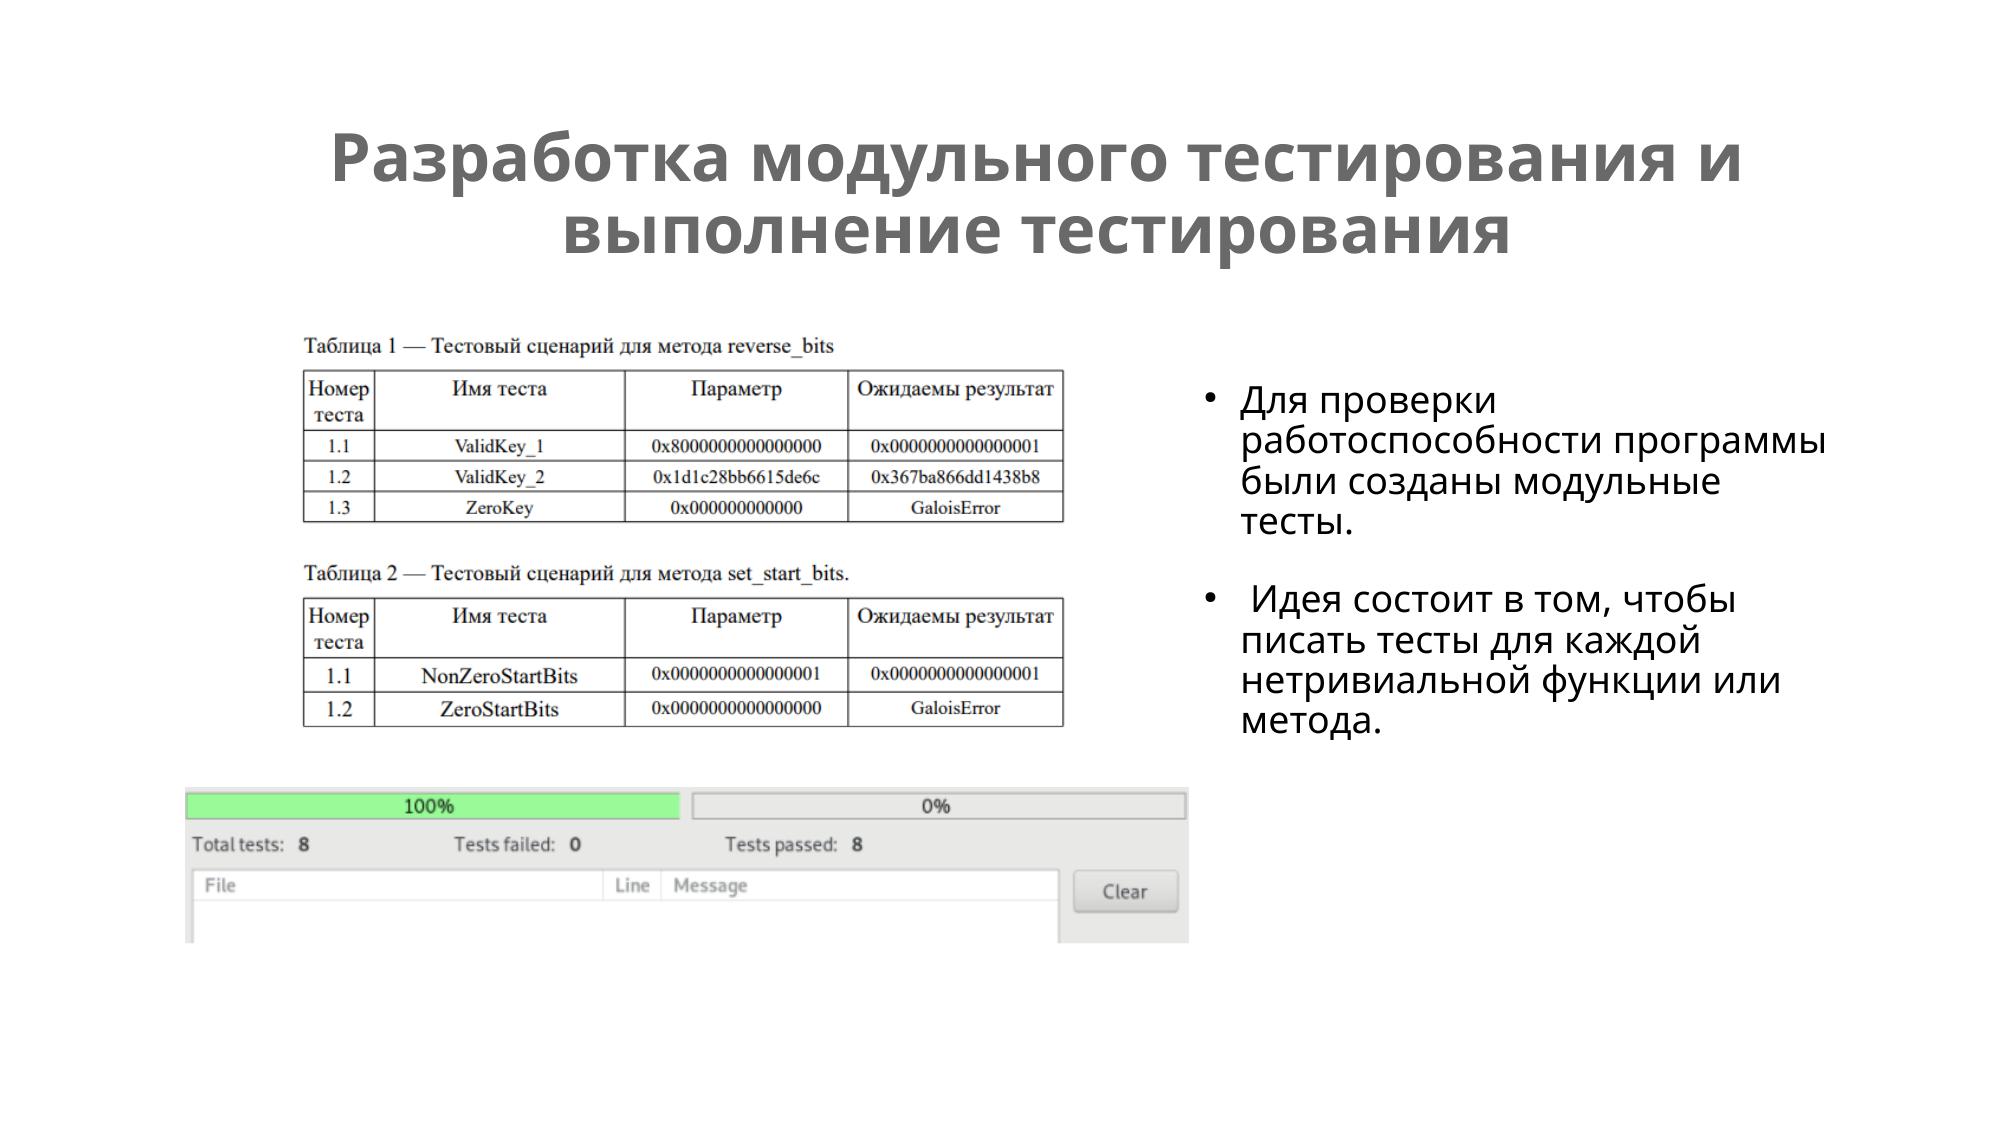

# Разработка модульного тестирования и выполнение тестирования
Для проверки работоспособности программы были созданы модульные тесты.
 Идея состоит в том, чтобы писать тесты для каждой нетривиальной функции или метода.